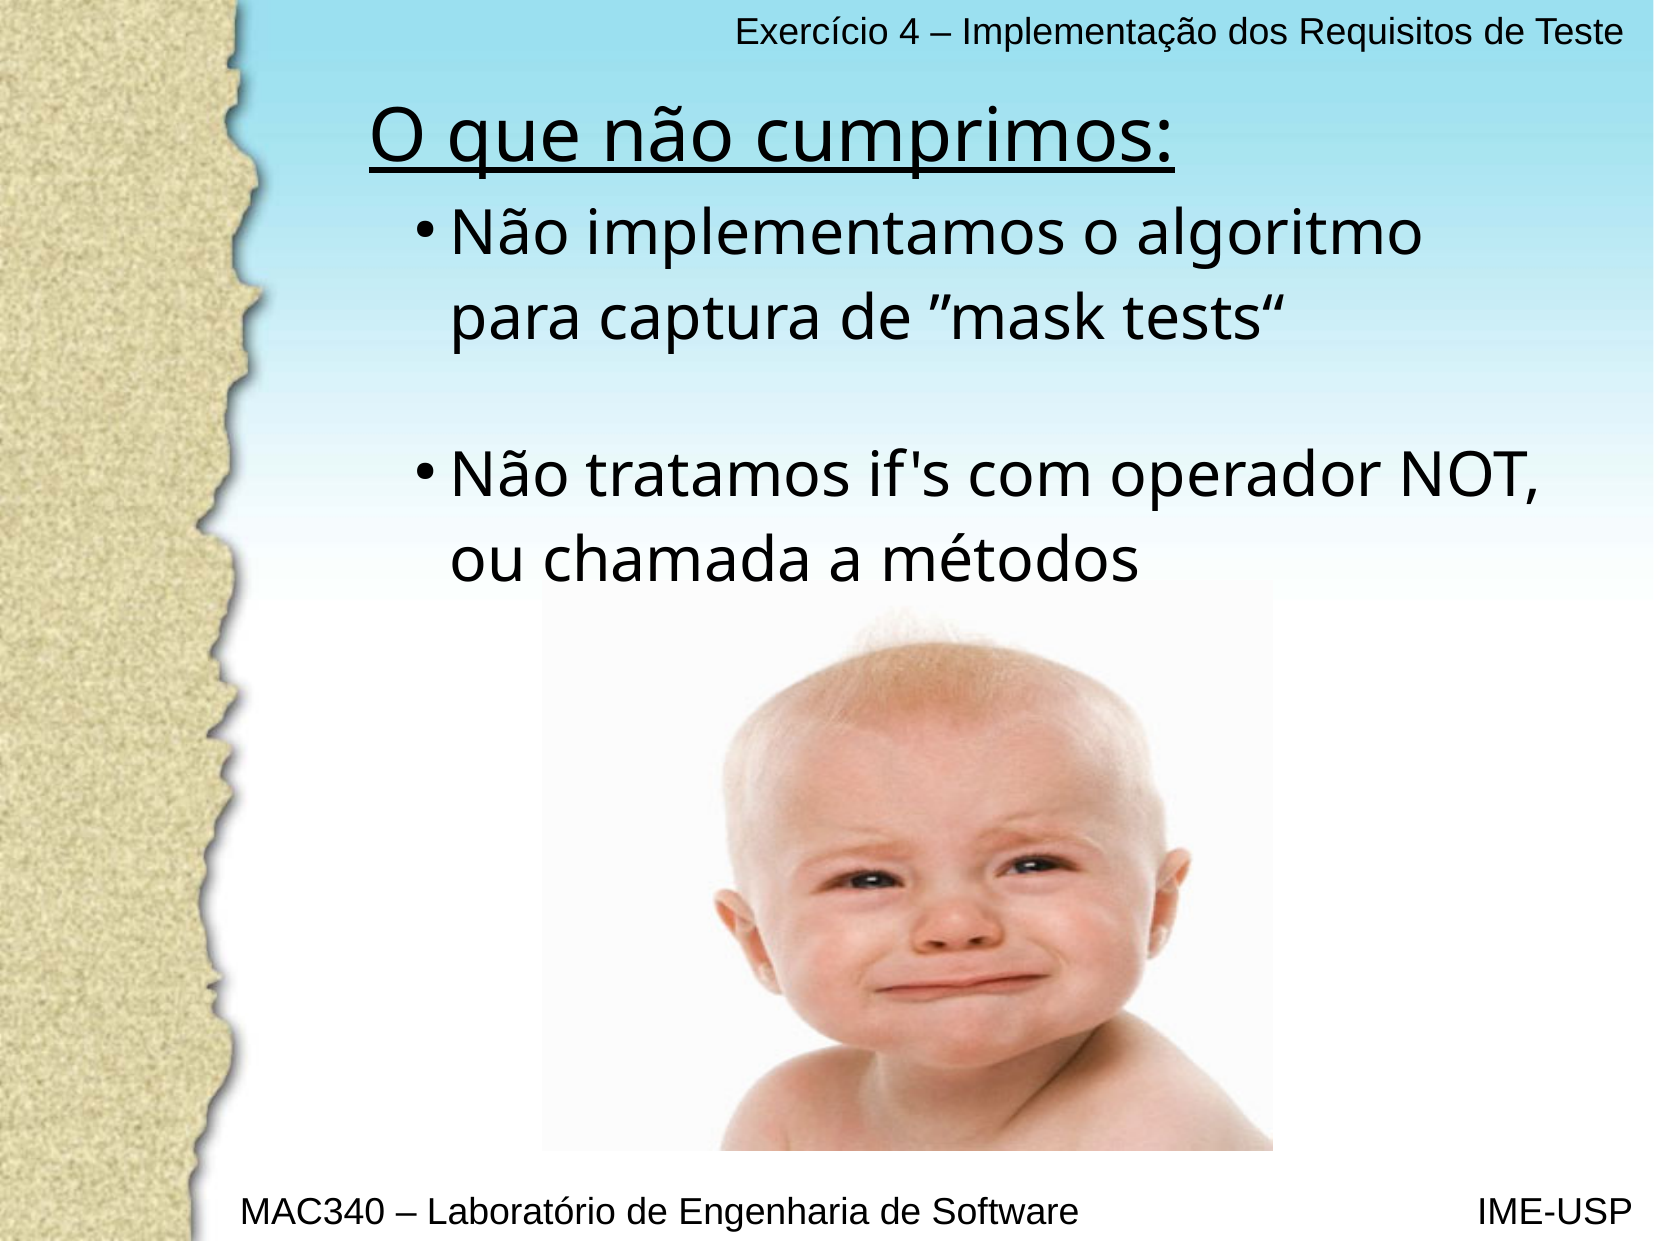

Exercício 4 – Implementação dos Requisitos de Teste
O que não cumprimos:
Não implementamos o algoritmo
para captura de ”mask tests“
Não tratamos if's com operador NOT,
ou chamada a métodos
			MAC340 – Laboratório de Engenharia de Software IME-USP